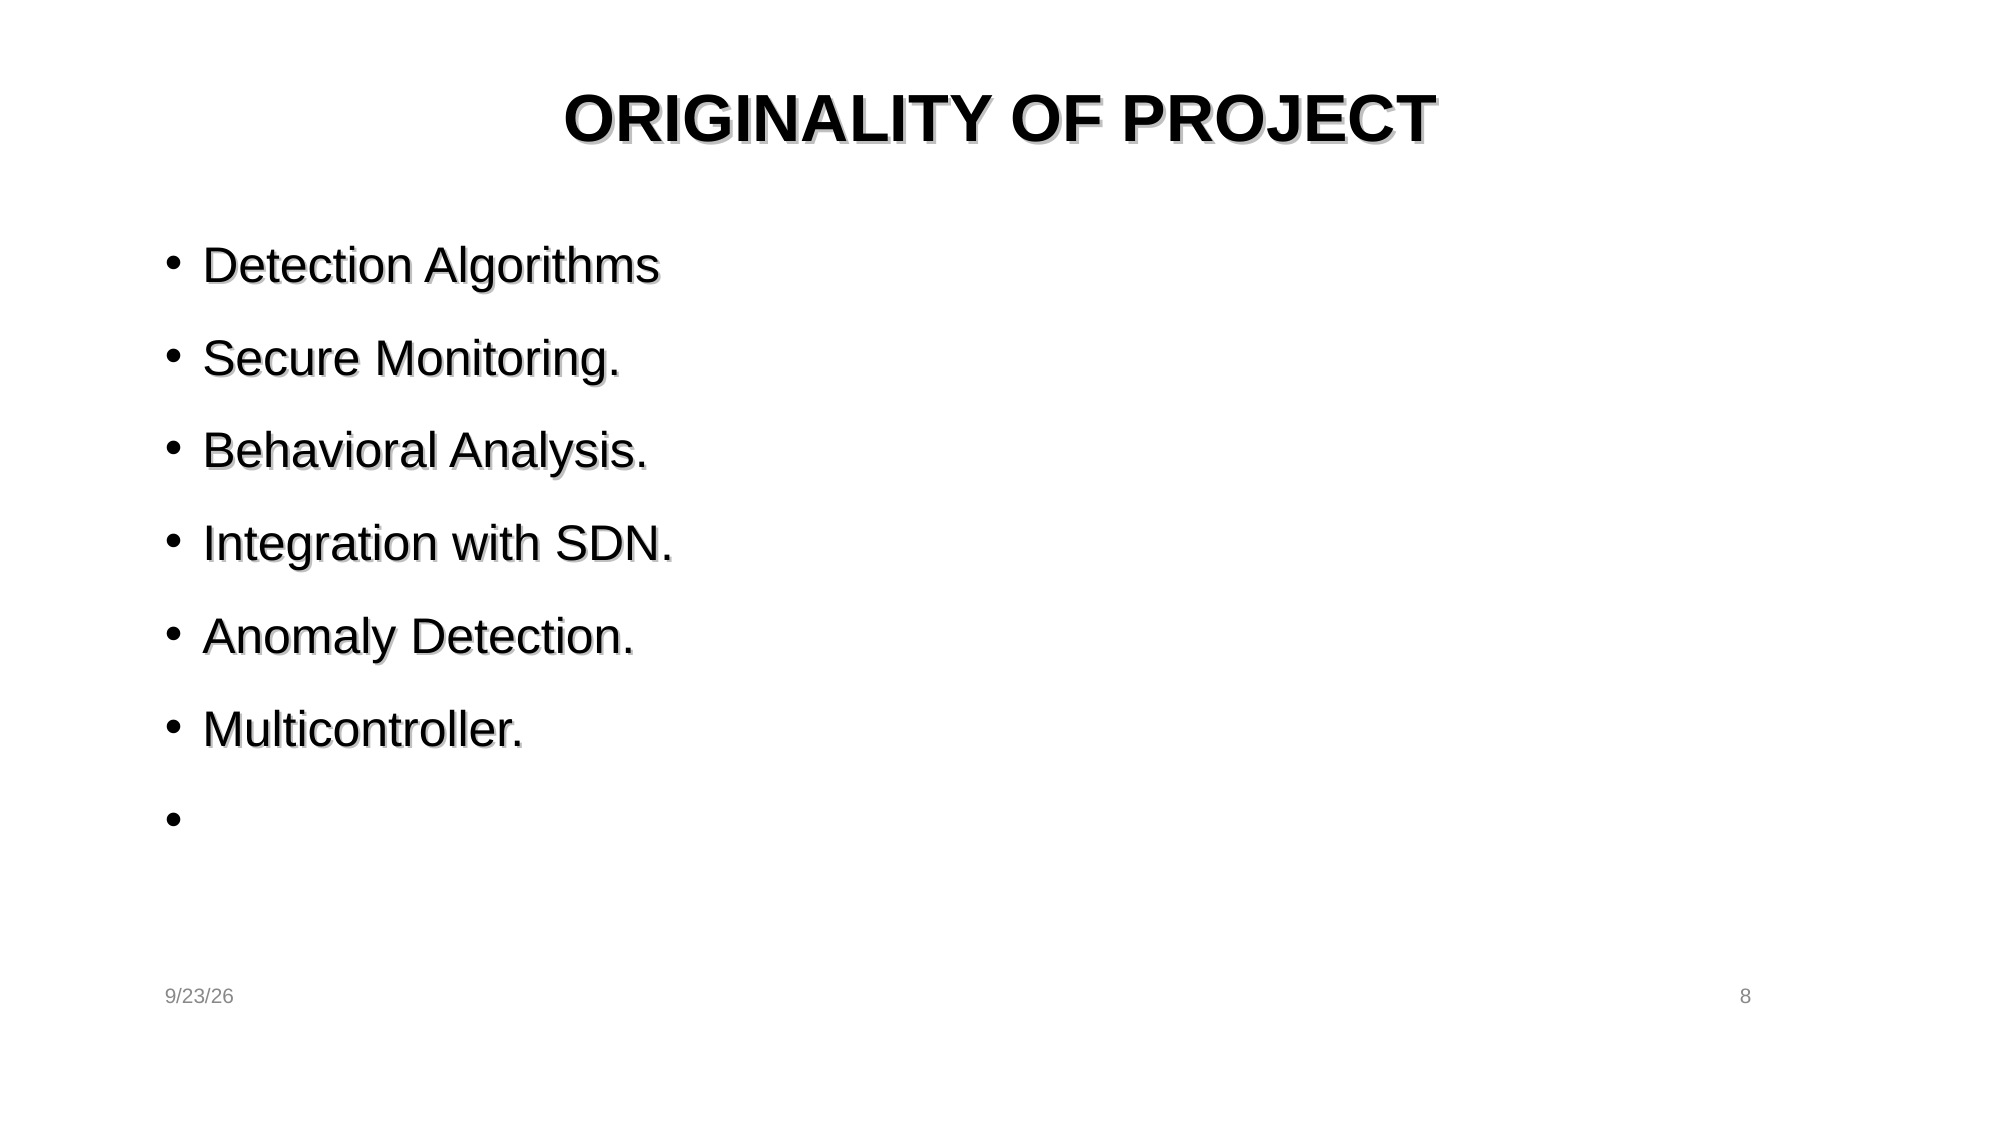

# Originality of Project
Detection Algorithms
Secure Monitoring.
Behavioral Analysis.
Integration with SDN.
Anomaly Detection.
Multicontroller.
8